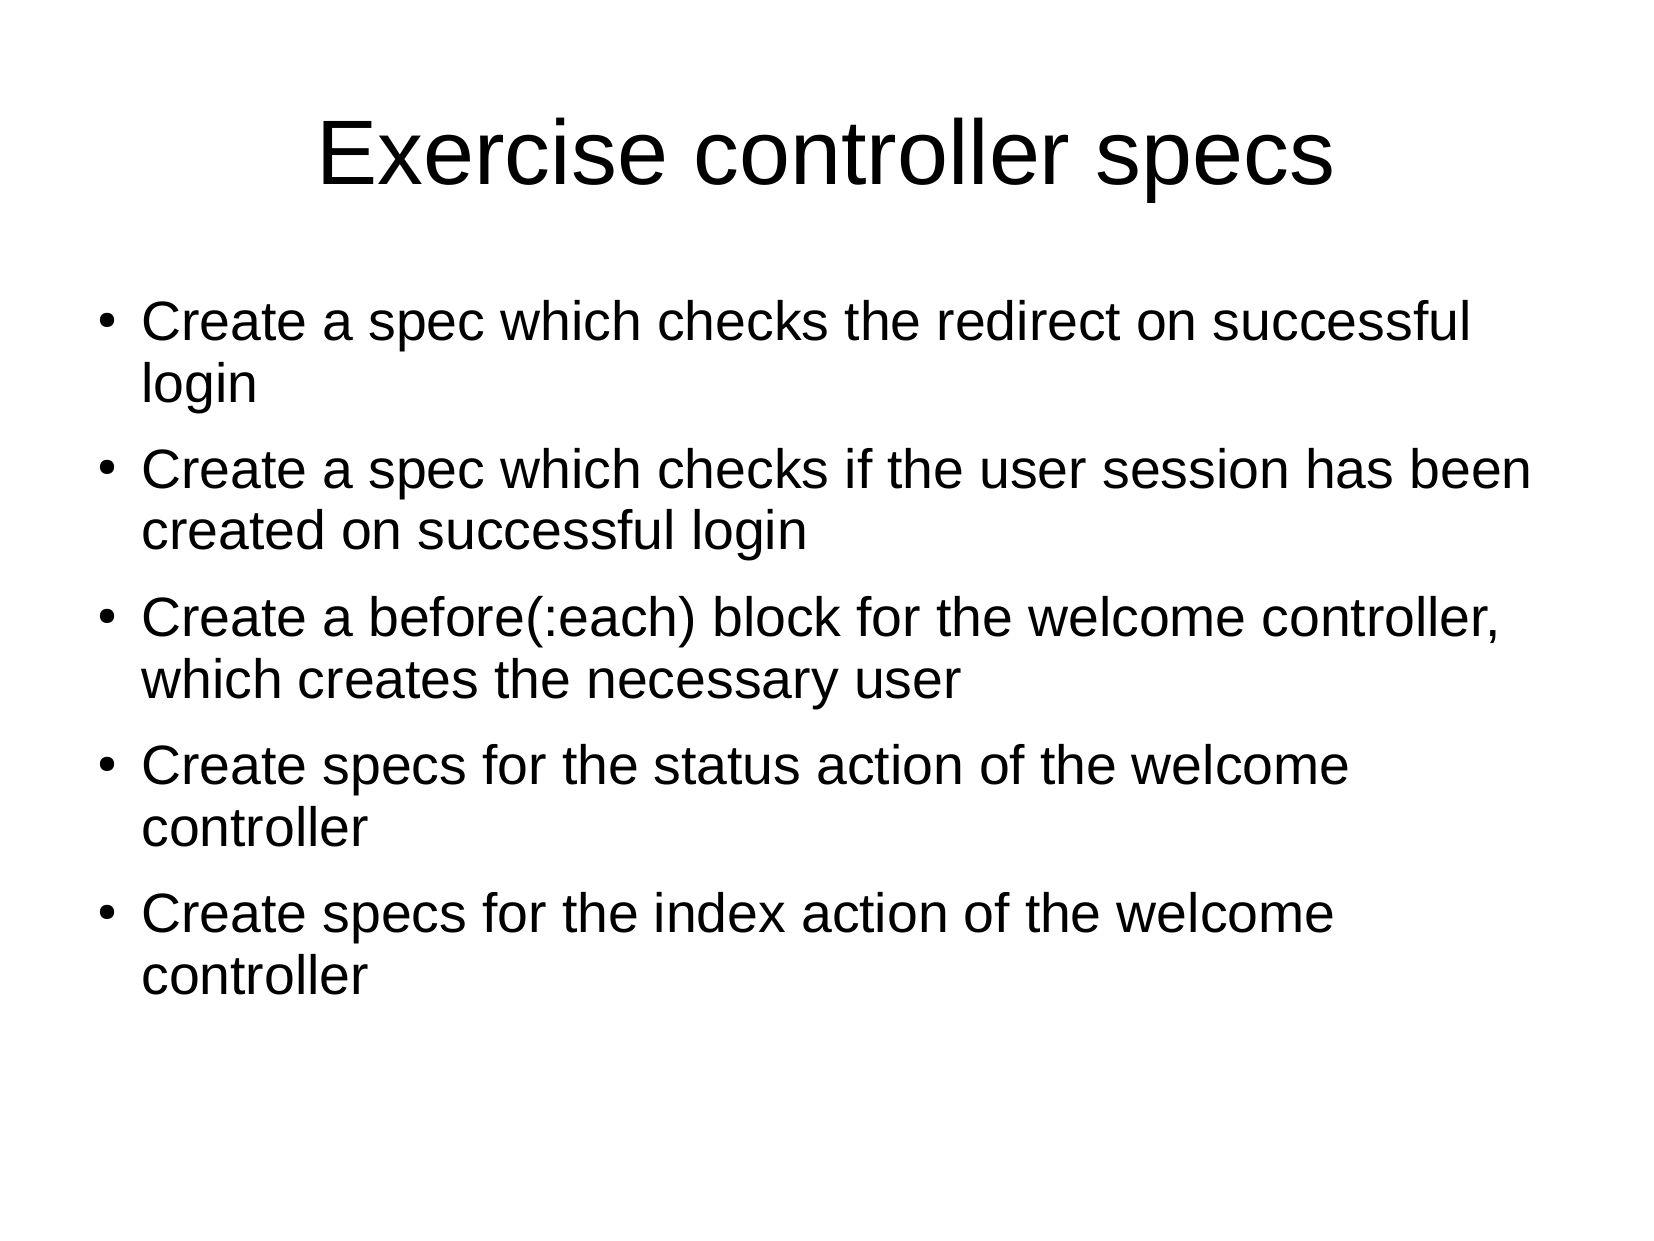

# Exercise controller specs
Create a spec which checks the redirect on successful login
Create a spec which checks if the user session has been created on successful login
Create a before(:each) block for the welcome controller, which creates the necessary user
Create specs for the status action of the welcome controller
Create specs for the index action of the welcome controller